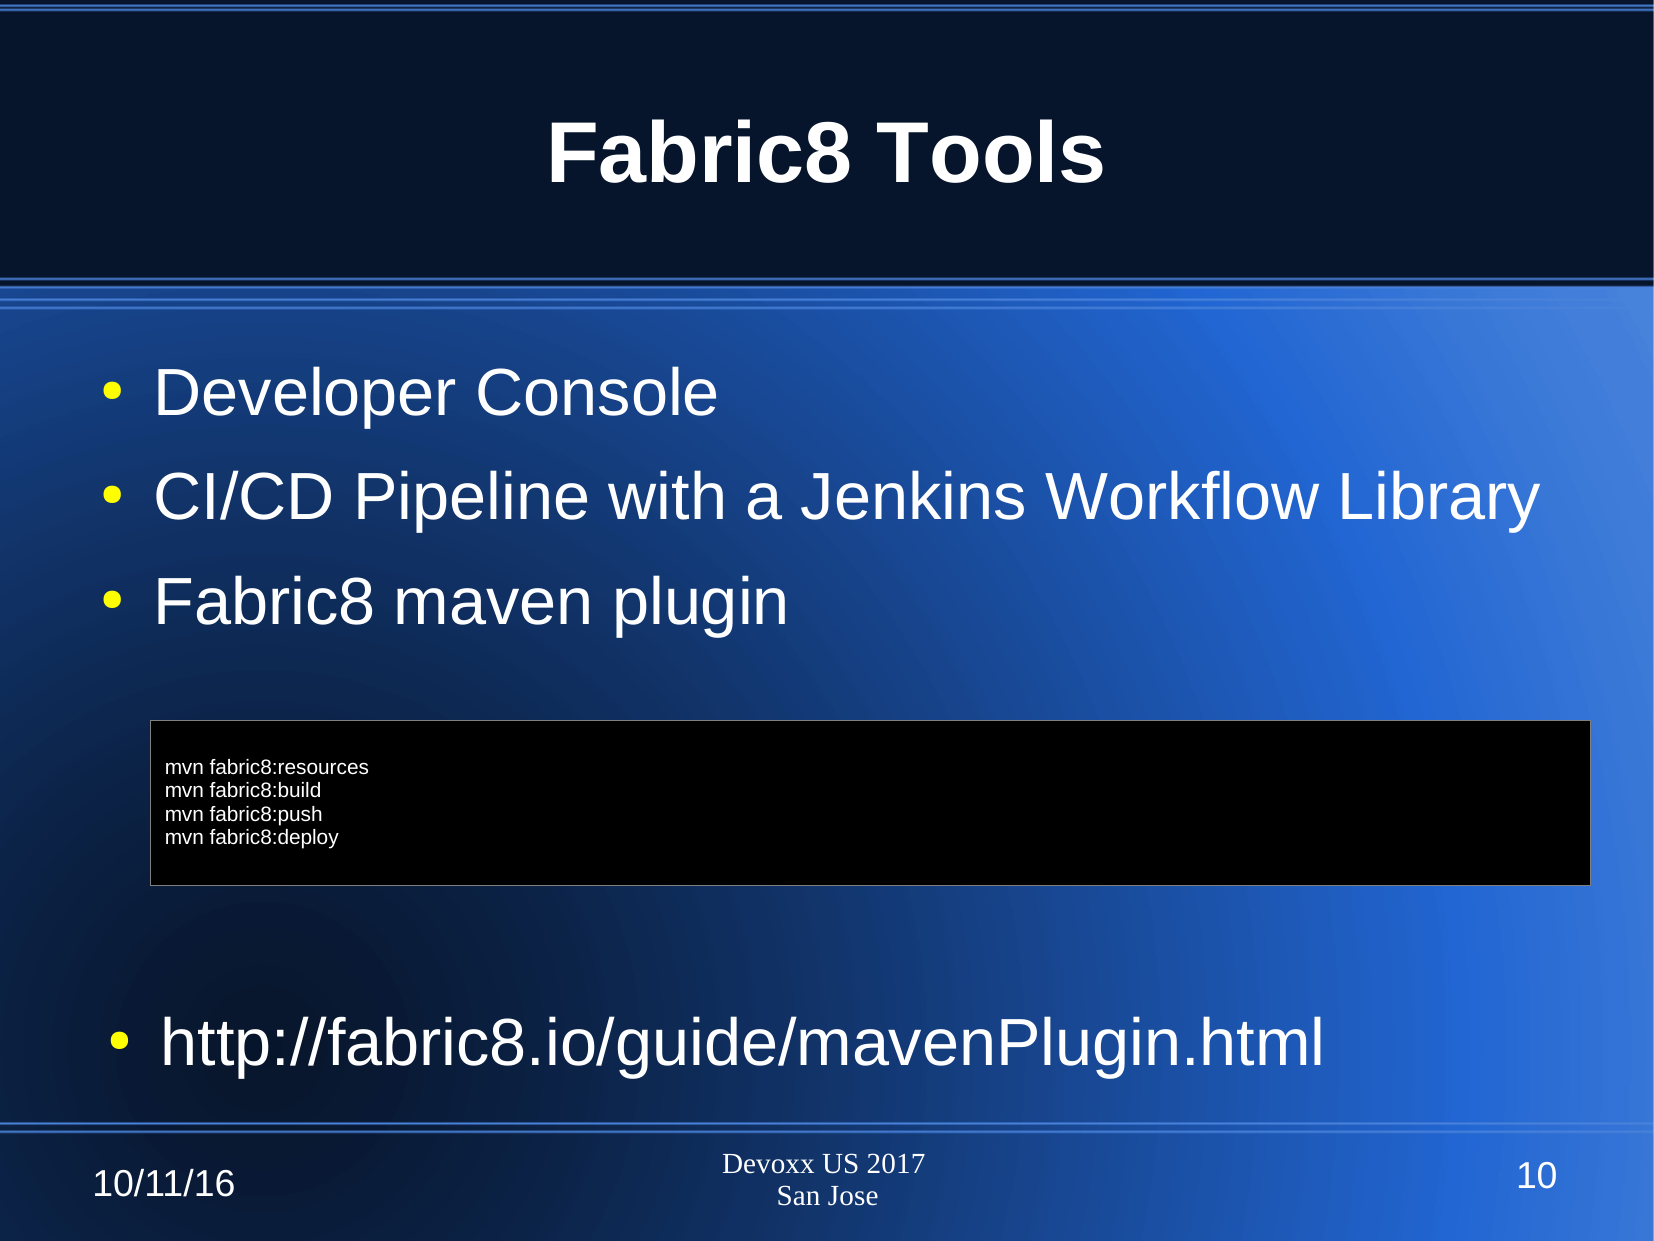

# Fabric8 Tools
Developer Console
CI/CD Pipeline with a Jenkins Workflow Library
Fabric8 maven plugin
mvn fabric8:resources
mvn fabric8:build
mvn fabric8:push
mvn fabric8:deploy
http://fabric8.io/guide/mavenPlugin.html
Devoxx San Jose, US